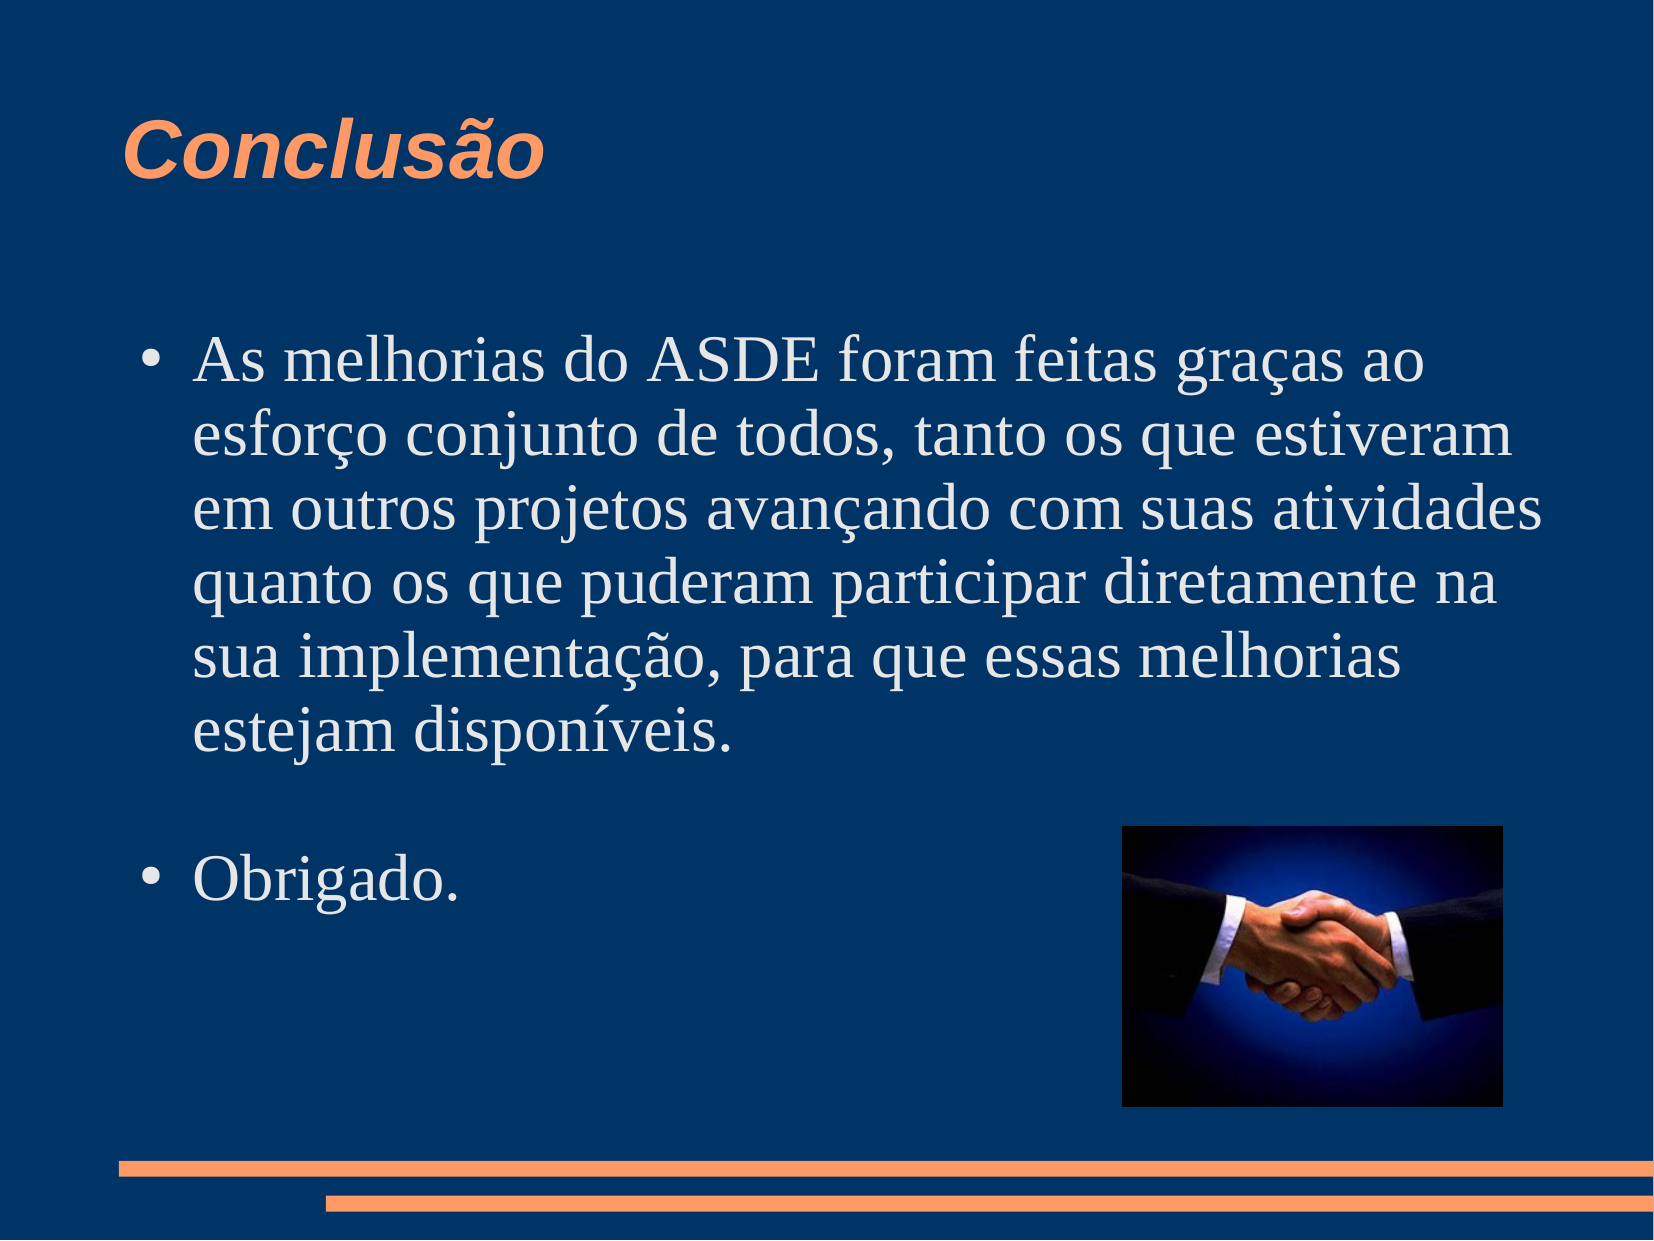

# Conclusão
As melhorias do ASDE foram feitas graças ao esforço conjunto de todos, tanto os que estiveram em outros projetos avançando com suas atividades quanto os que puderam participar diretamente na sua implementação, para que essas melhorias estejam disponíveis.
Obrigado.